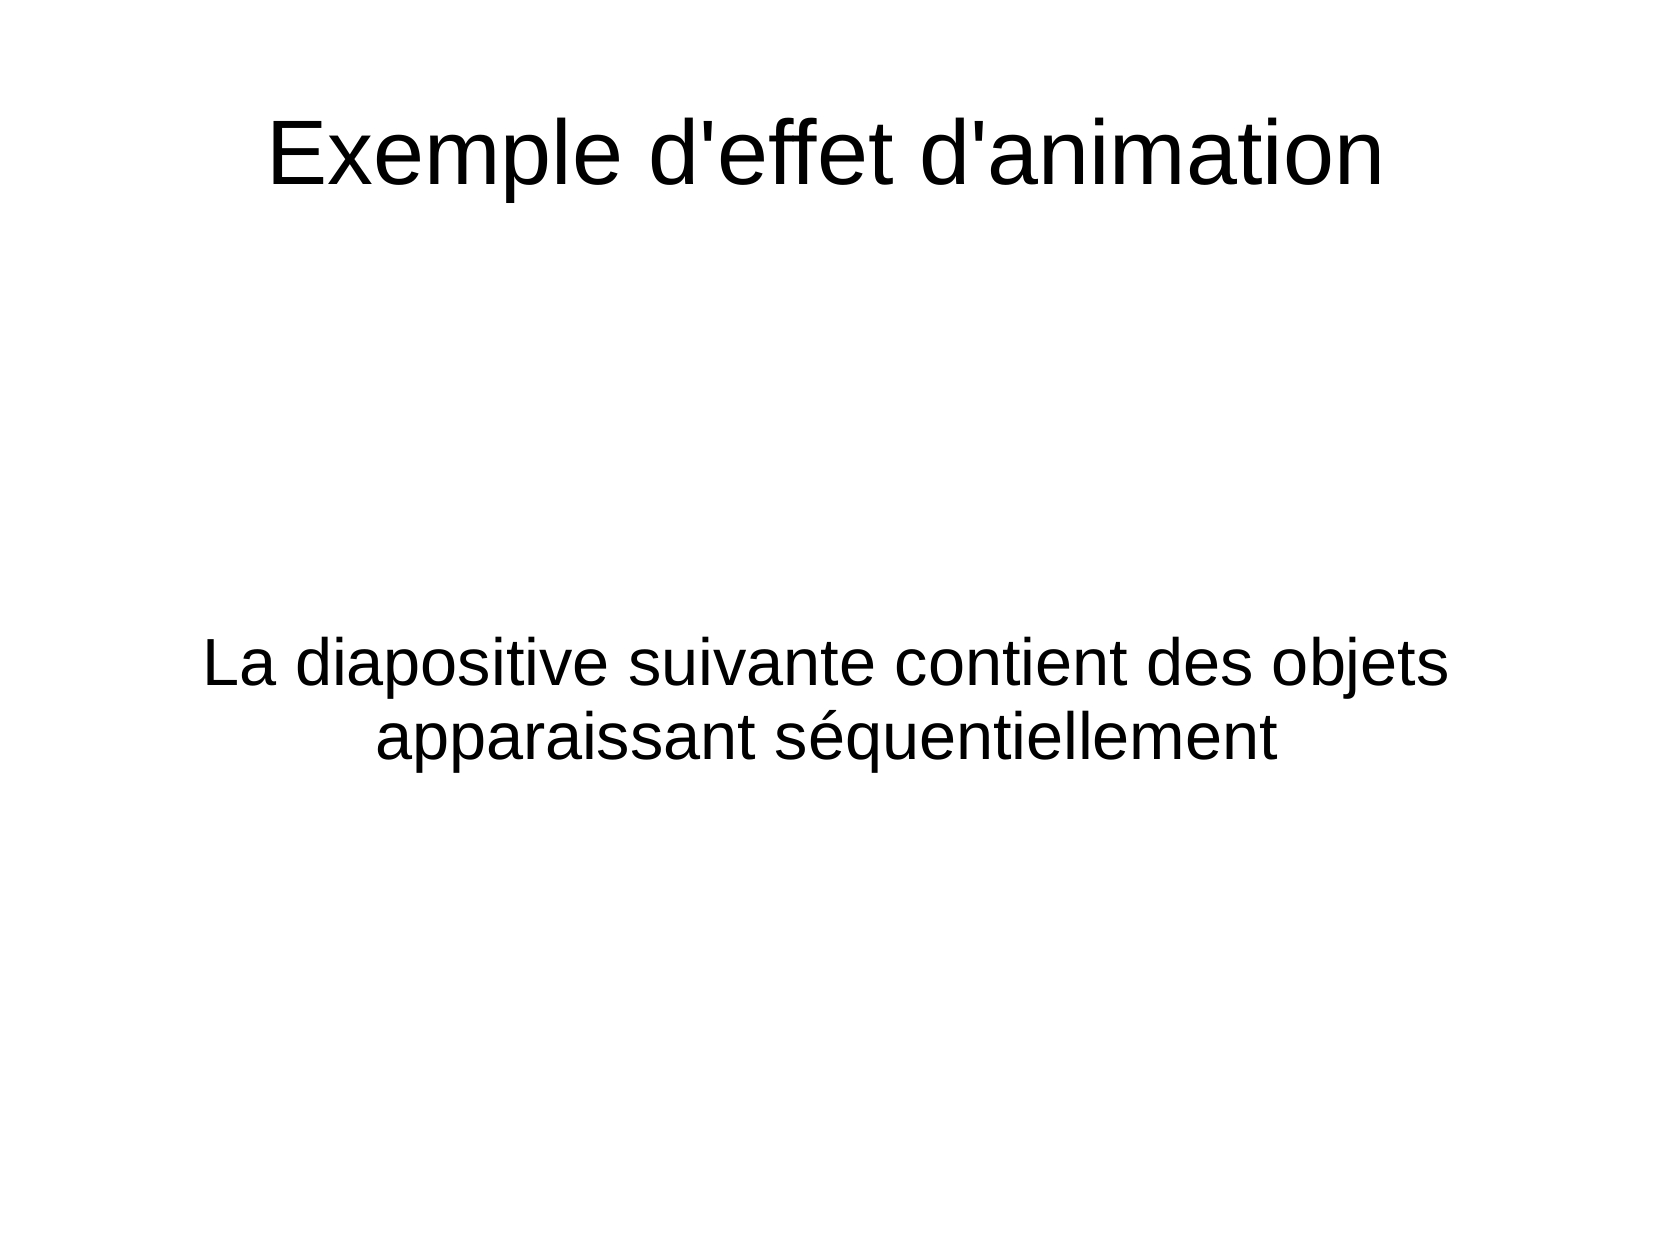

# Exemple d'effet d'animation
La diapositive suivante contient des objets apparaissant séquentiellement